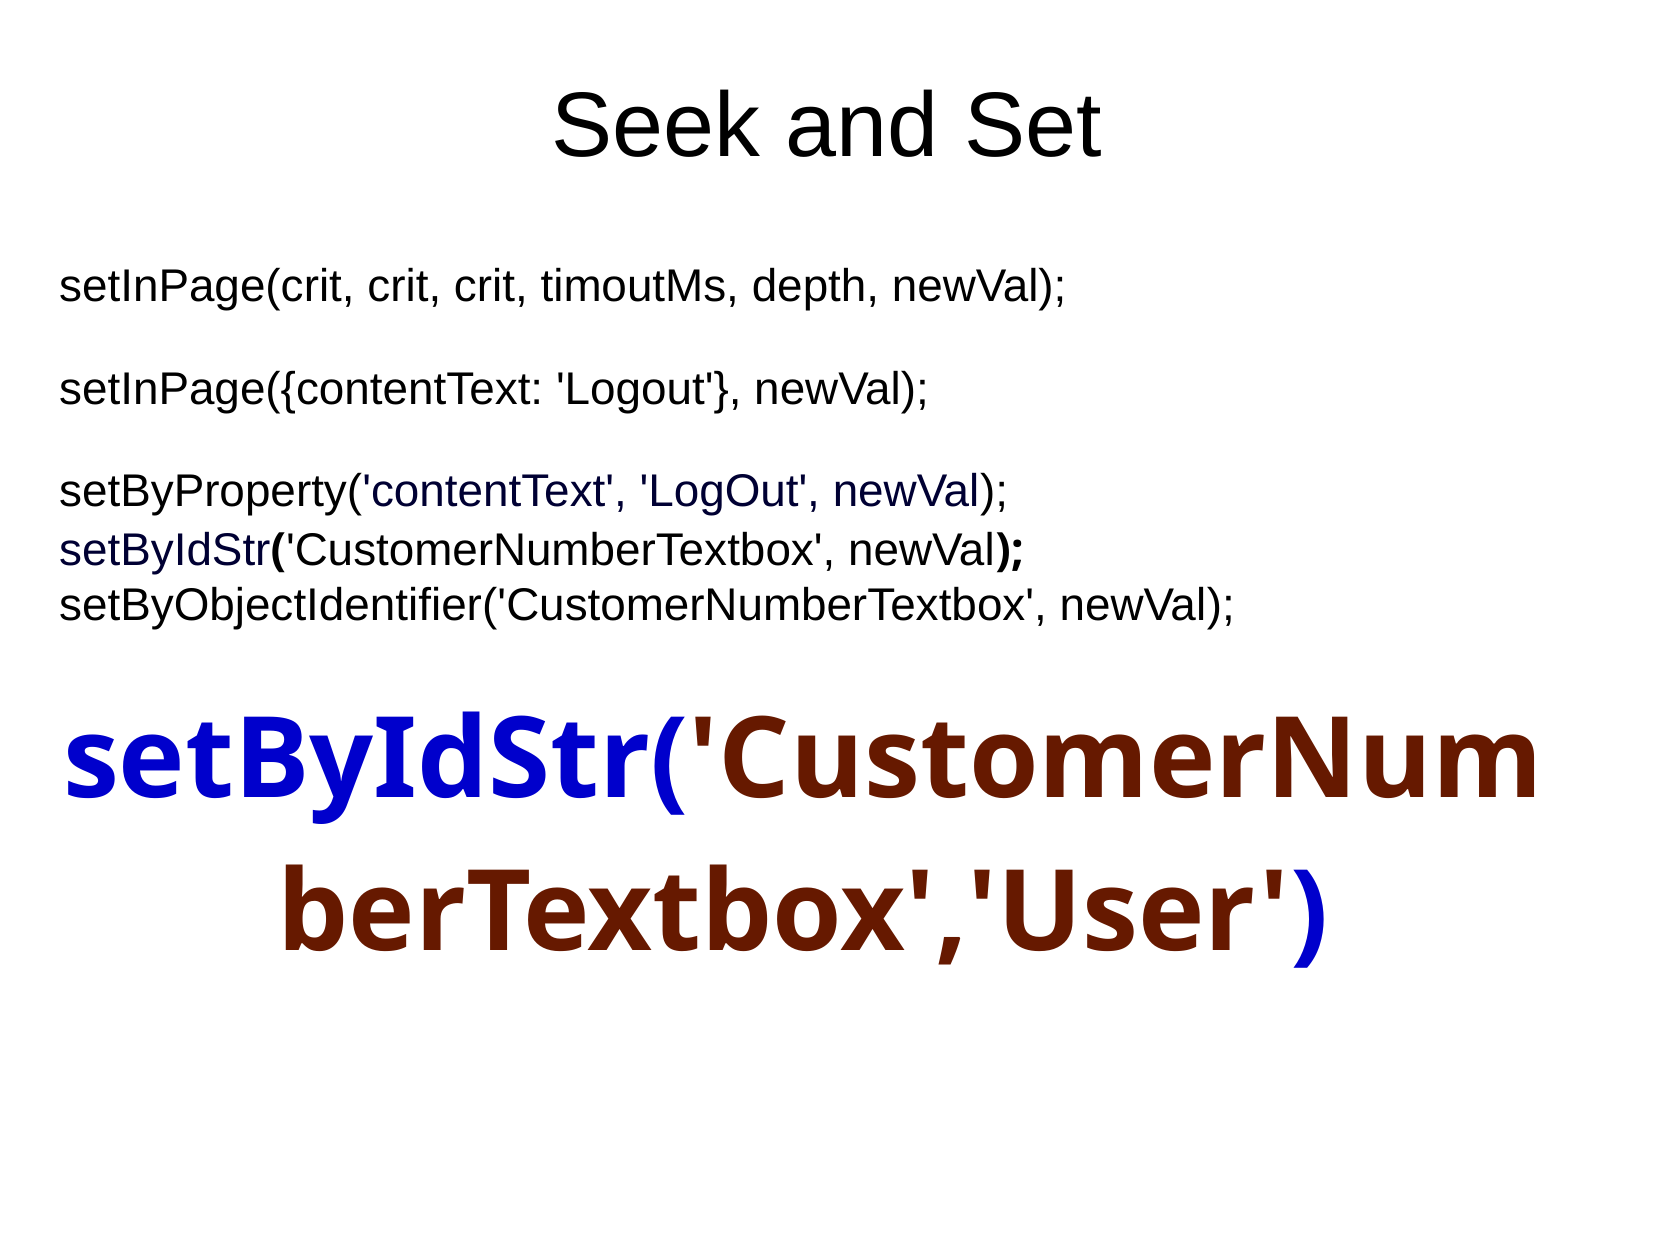

# Seek and Set
setInPage(crit, crit, crit, timoutMs, depth, newVal);
setInPage({contentText: 'Logout'}, newVal);
setByProperty('contentText', 'LogOut', newVal);
setByIdStr('CustomerNumberTextbox', newVal);
setByObjectIdentifier('CustomerNumberTextbox', newVal);
setByIdStr('CustomerNumberTextbox','User')